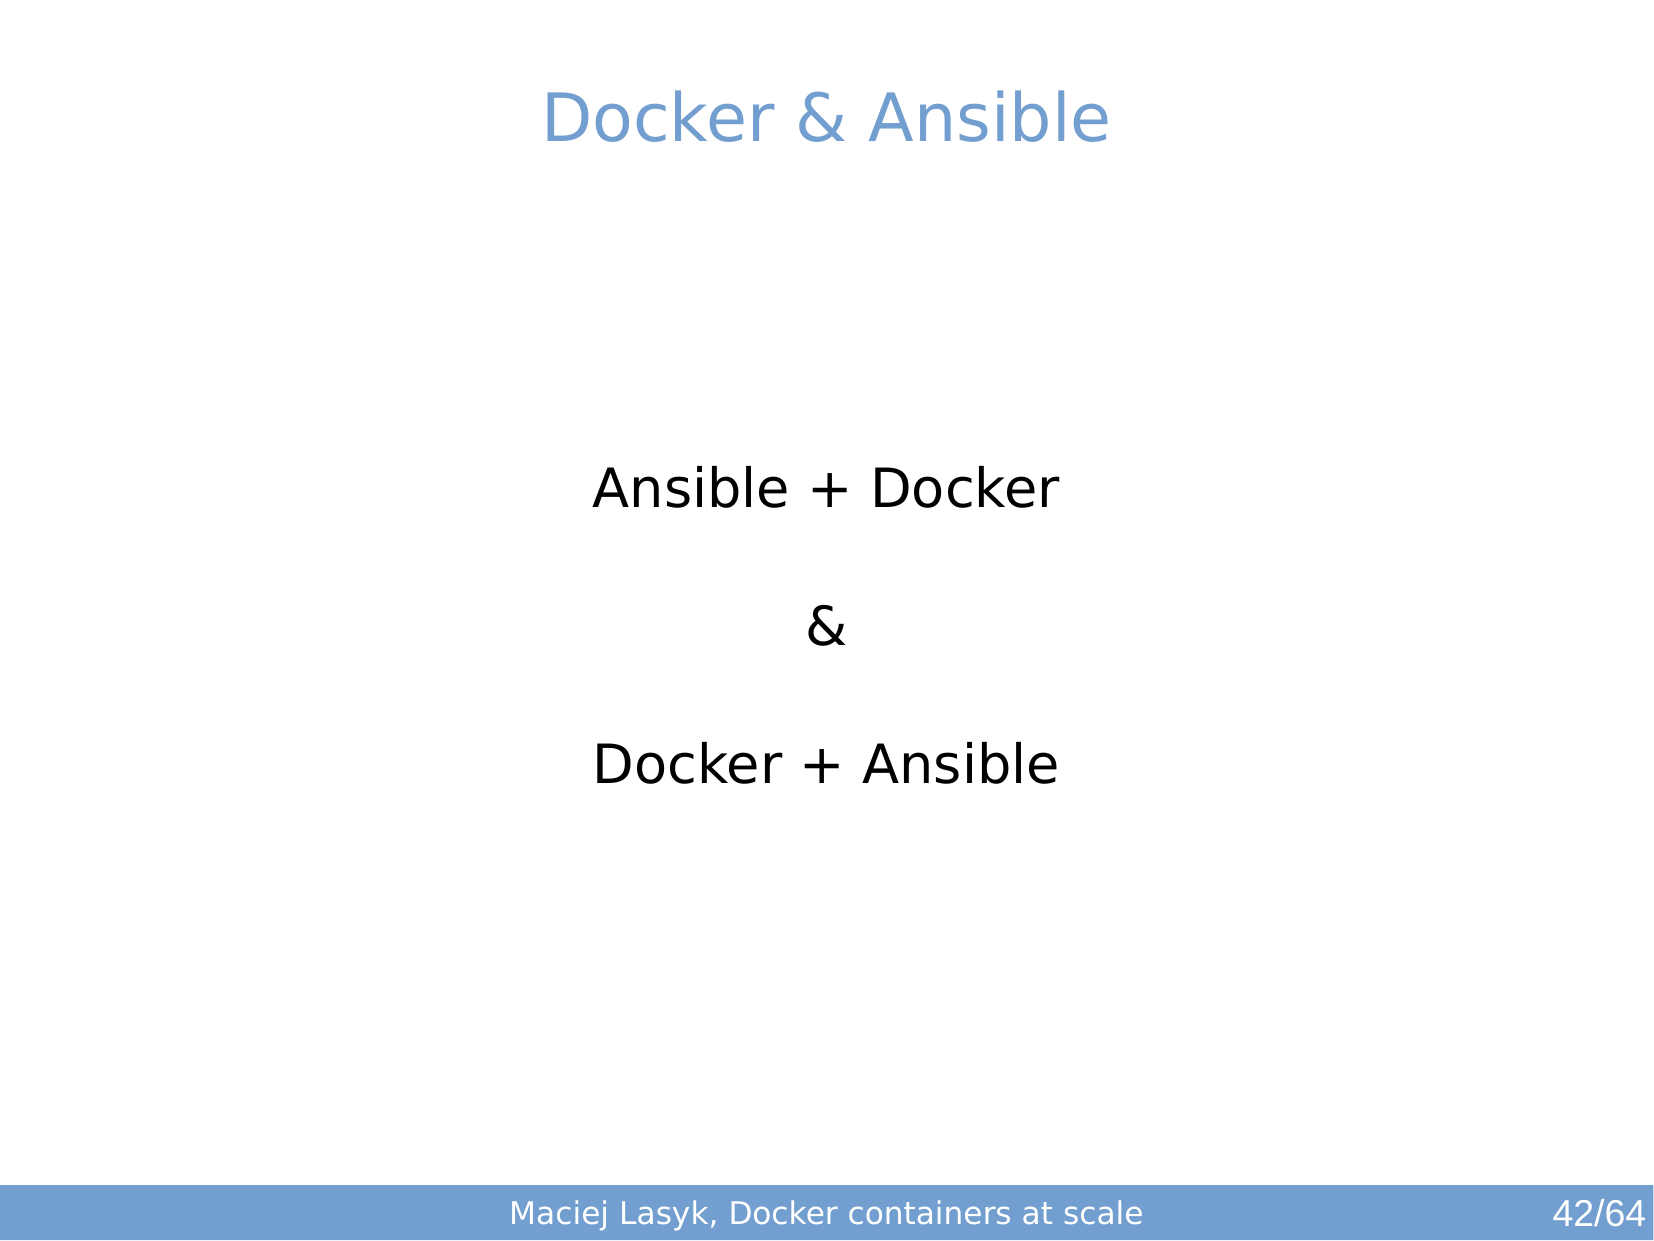

Docker & Ansible
Ansible + Docker
&
Docker + Ansible
 42/64
Maciej Lasyk, Docker containers at scale